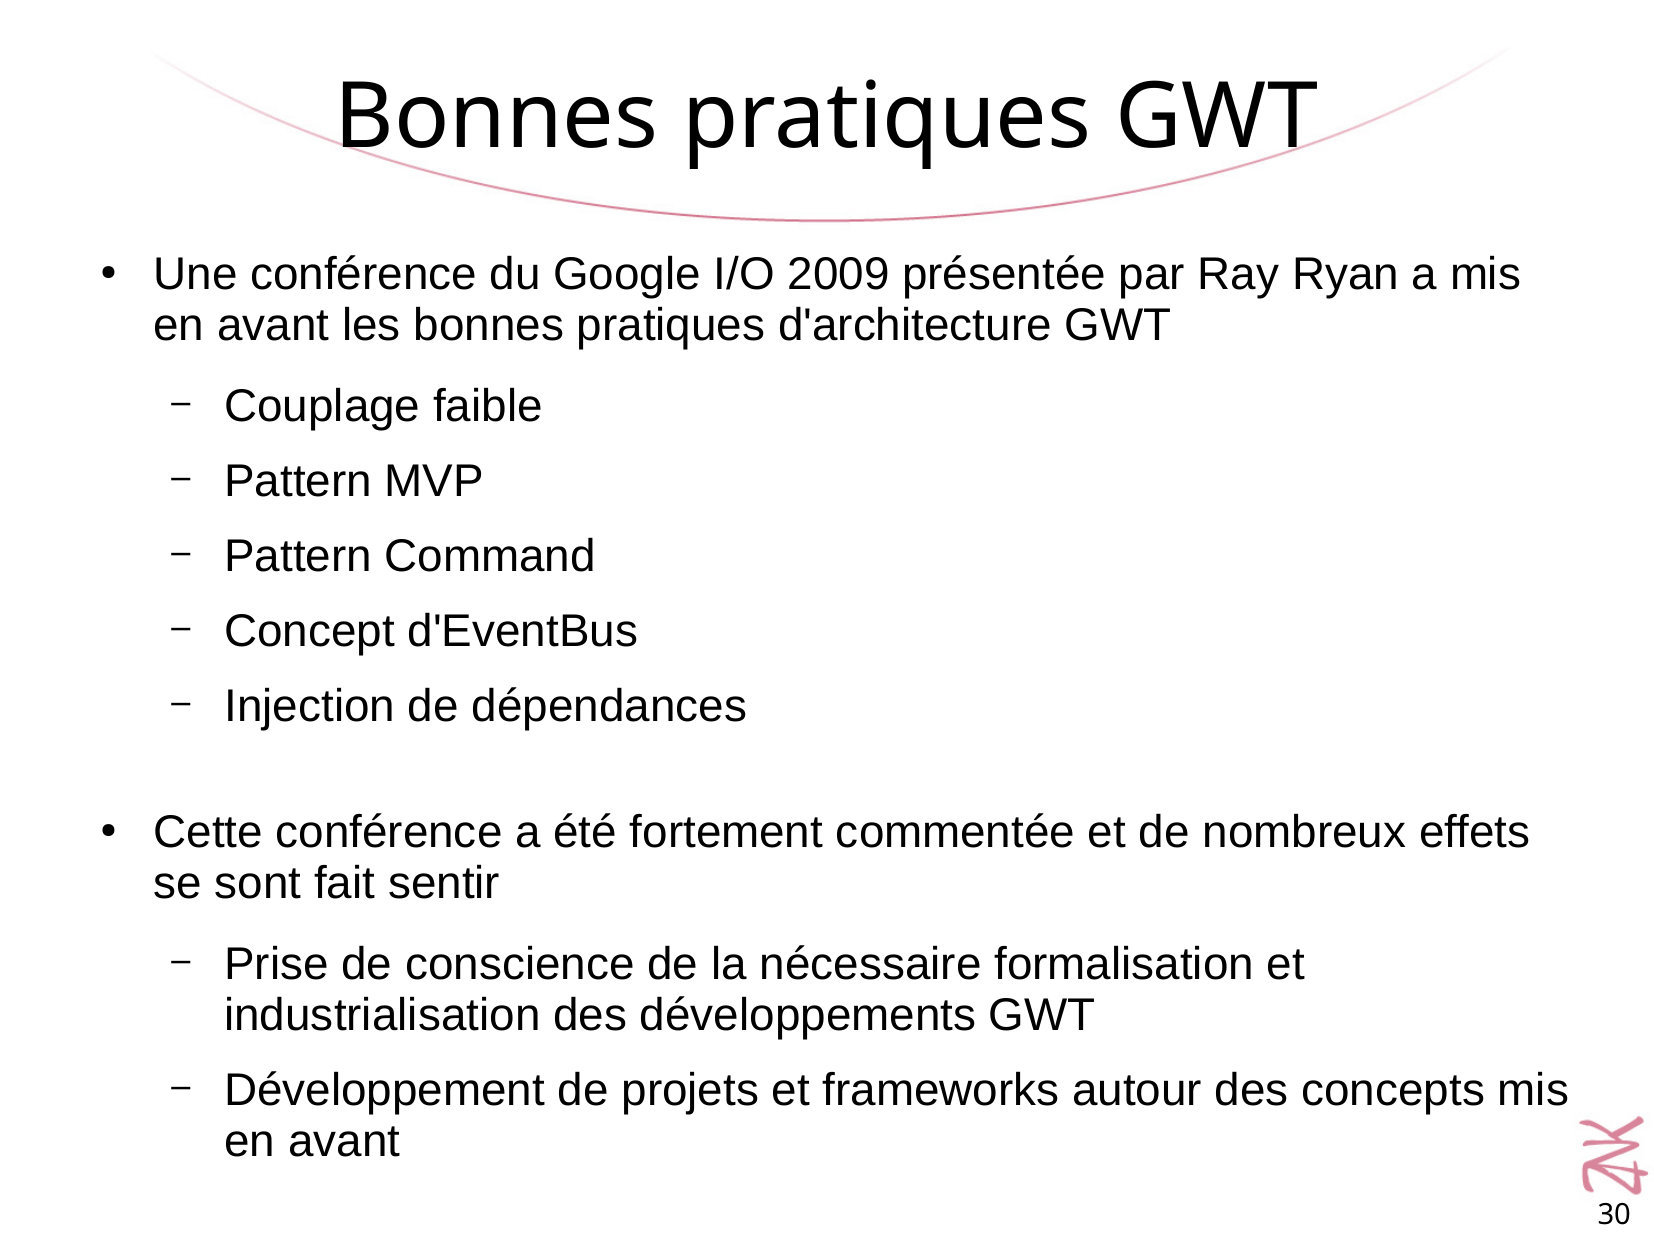

# Bonnes pratiques GWT
Une conférence du Google I/O 2009 présentée par Ray Ryan a mis en avant les bonnes pratiques d'architecture GWT
Couplage faible
Pattern MVP
Pattern Command
Concept d'EventBus
Injection de dépendances
Cette conférence a été fortement commentée et de nombreux effets se sont fait sentir
Prise de conscience de la nécessaire formalisation et industrialisation des développements GWT
Développement de projets et frameworks autour des concepts mis en avant
30